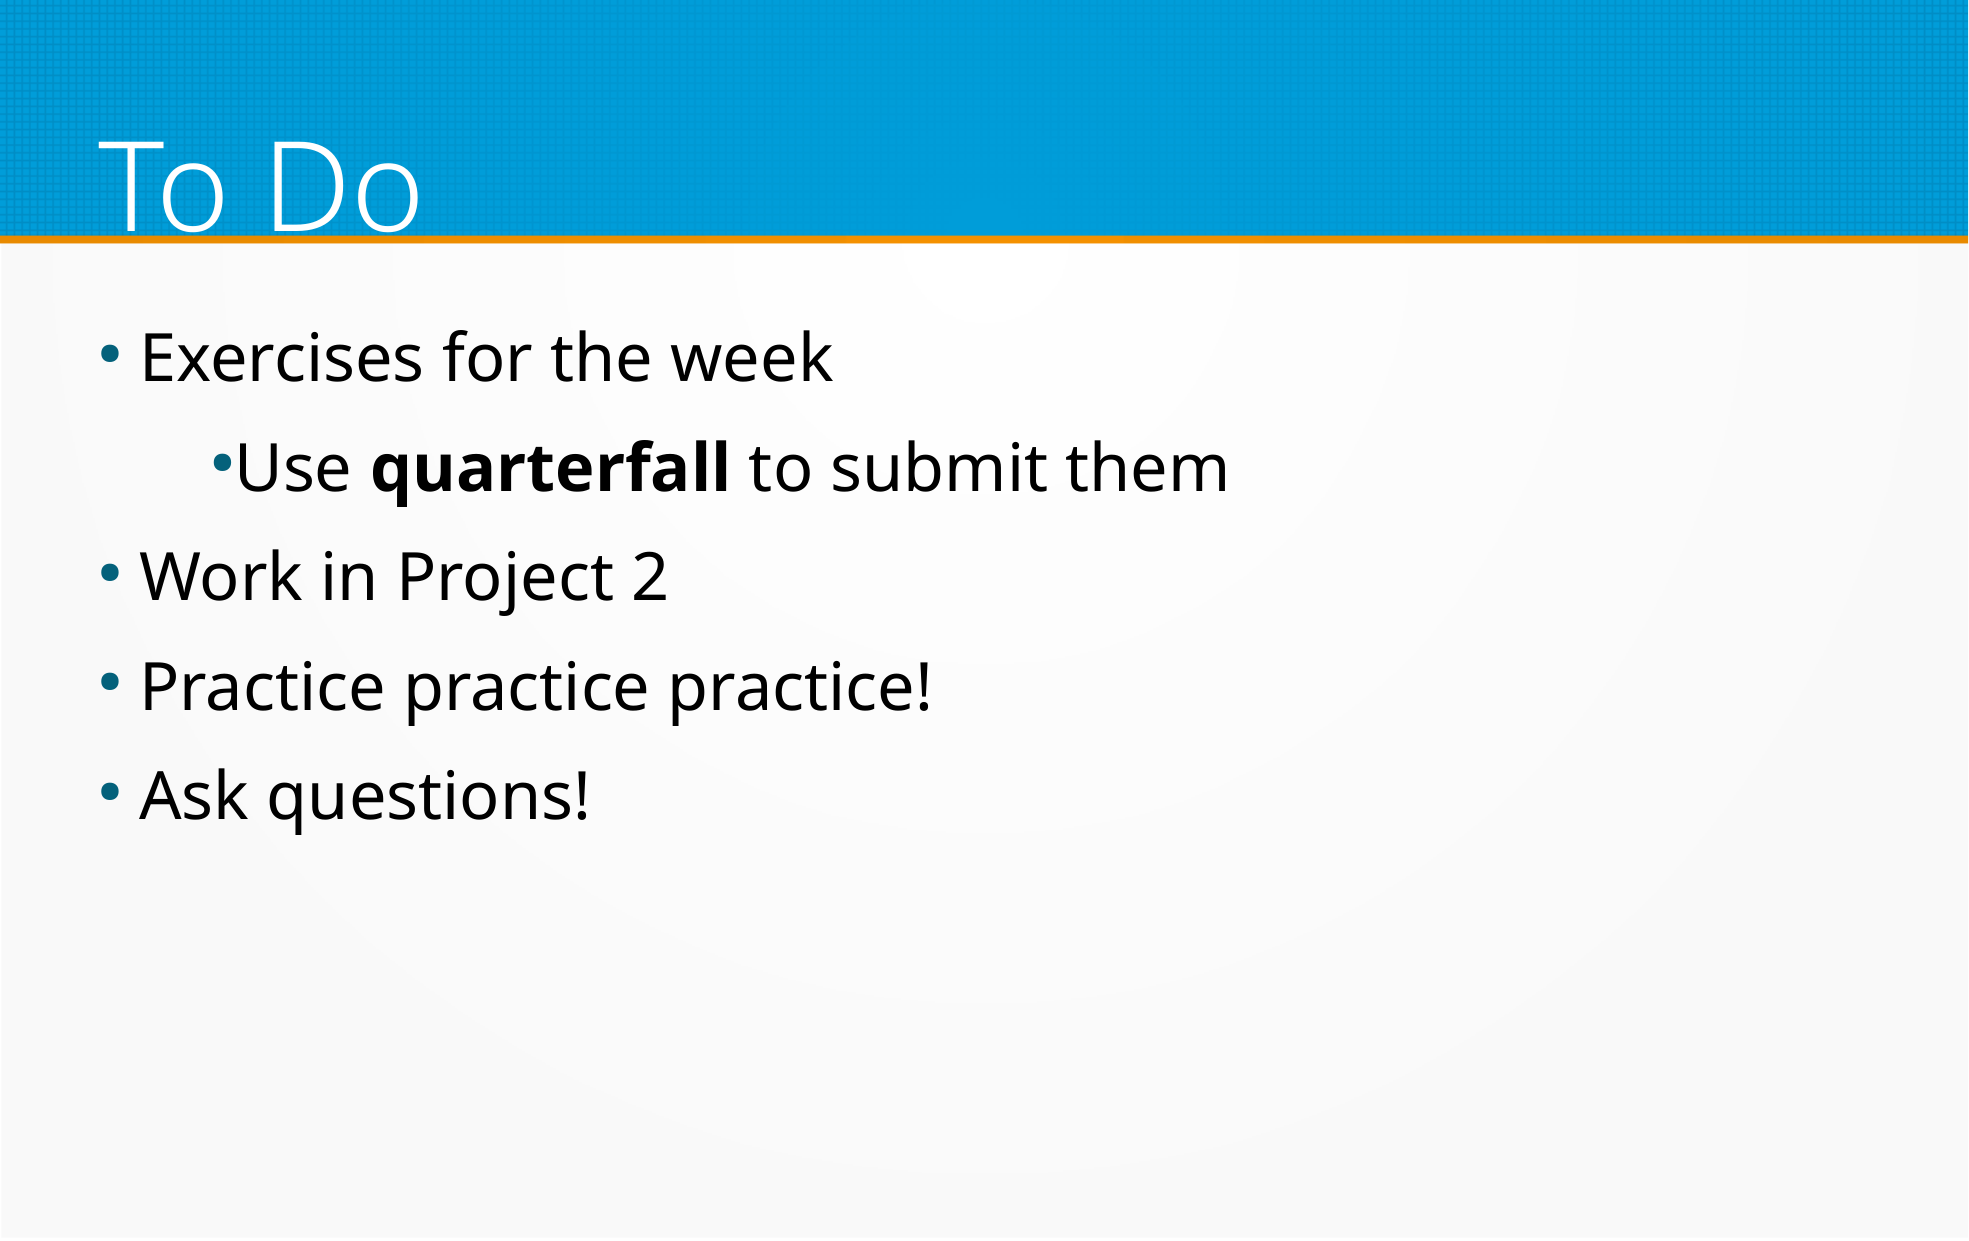

# To Do
 Exercises for the week
Use quarterfall to submit them
 Work in Project 2
 Practice practice practice!
 Ask questions!